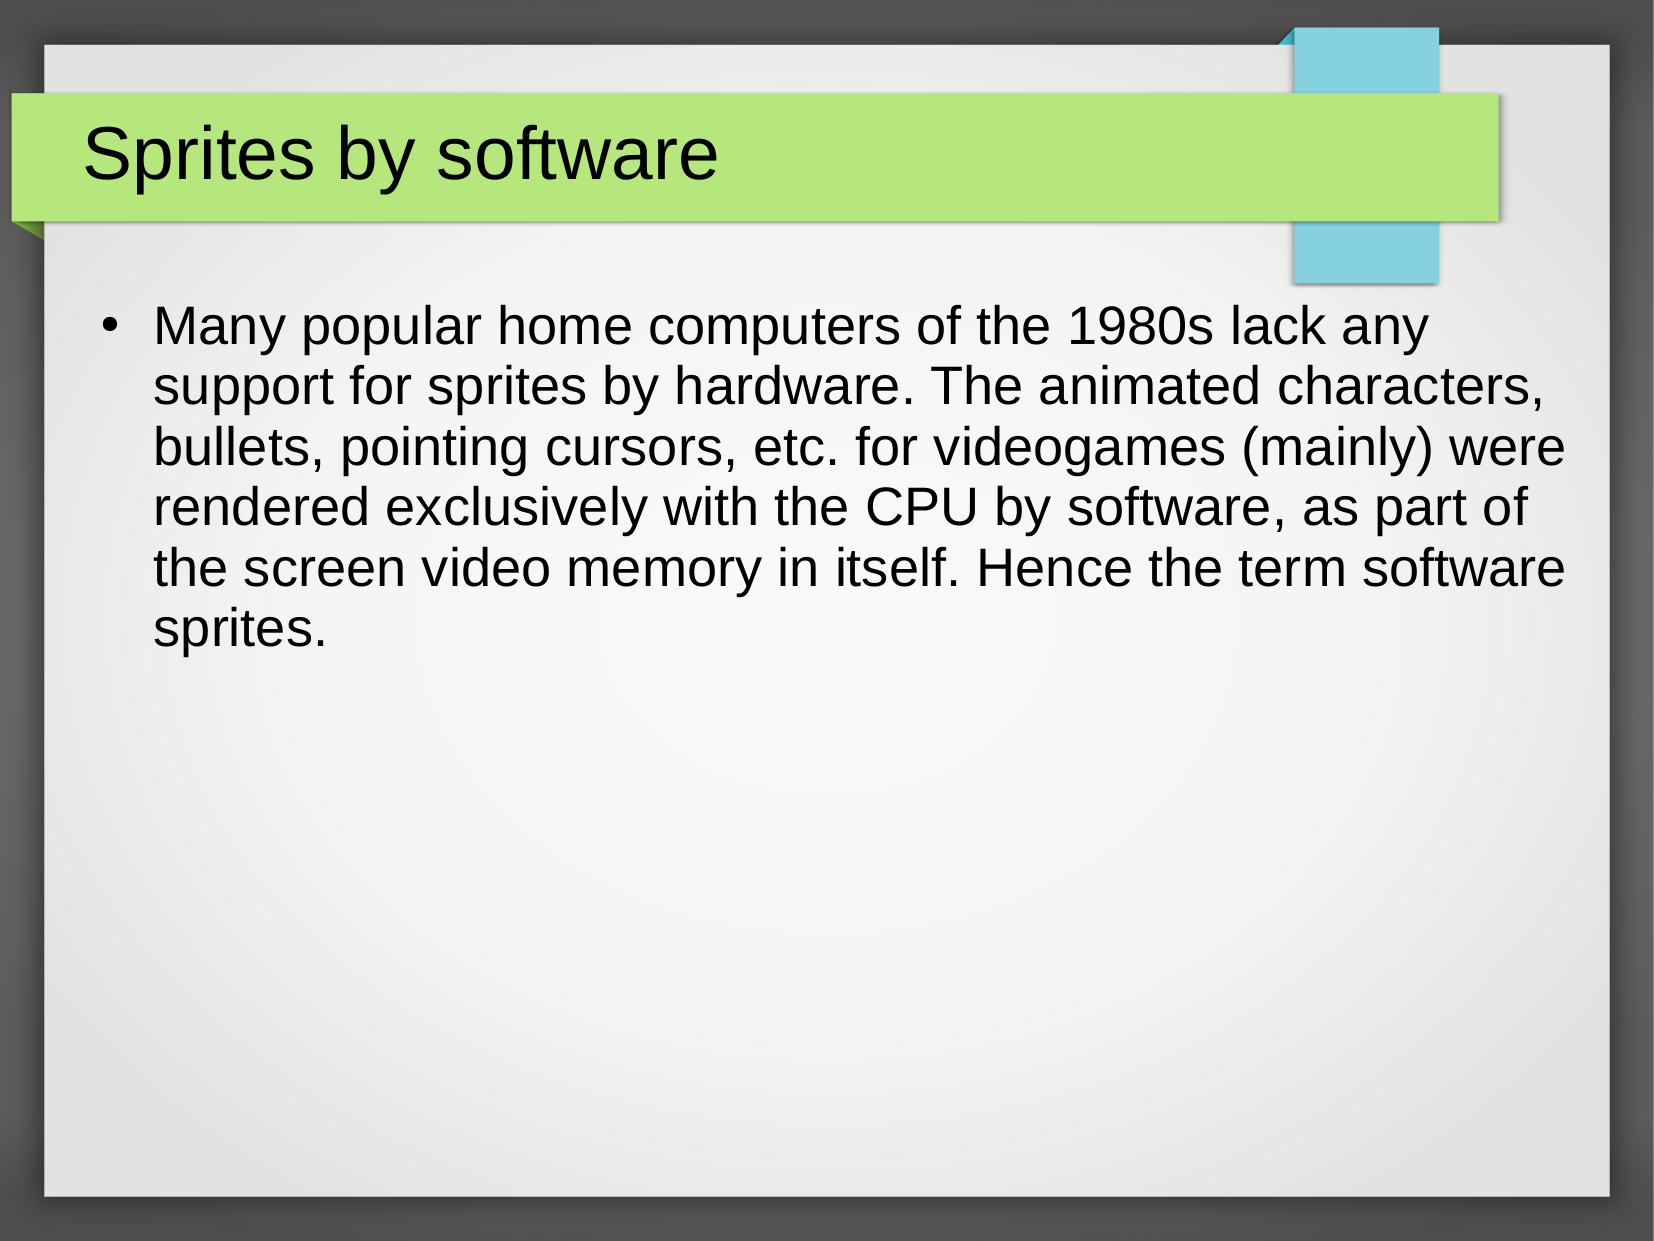

# Sprites by software
Many popular home computers of the 1980s lack any support for sprites by hardware. The animated characters, bullets, pointing cursors, etc. for videogames (mainly) were rendered exclusively with the CPU by software, as part of the screen video memory in itself. Hence the term software sprites.